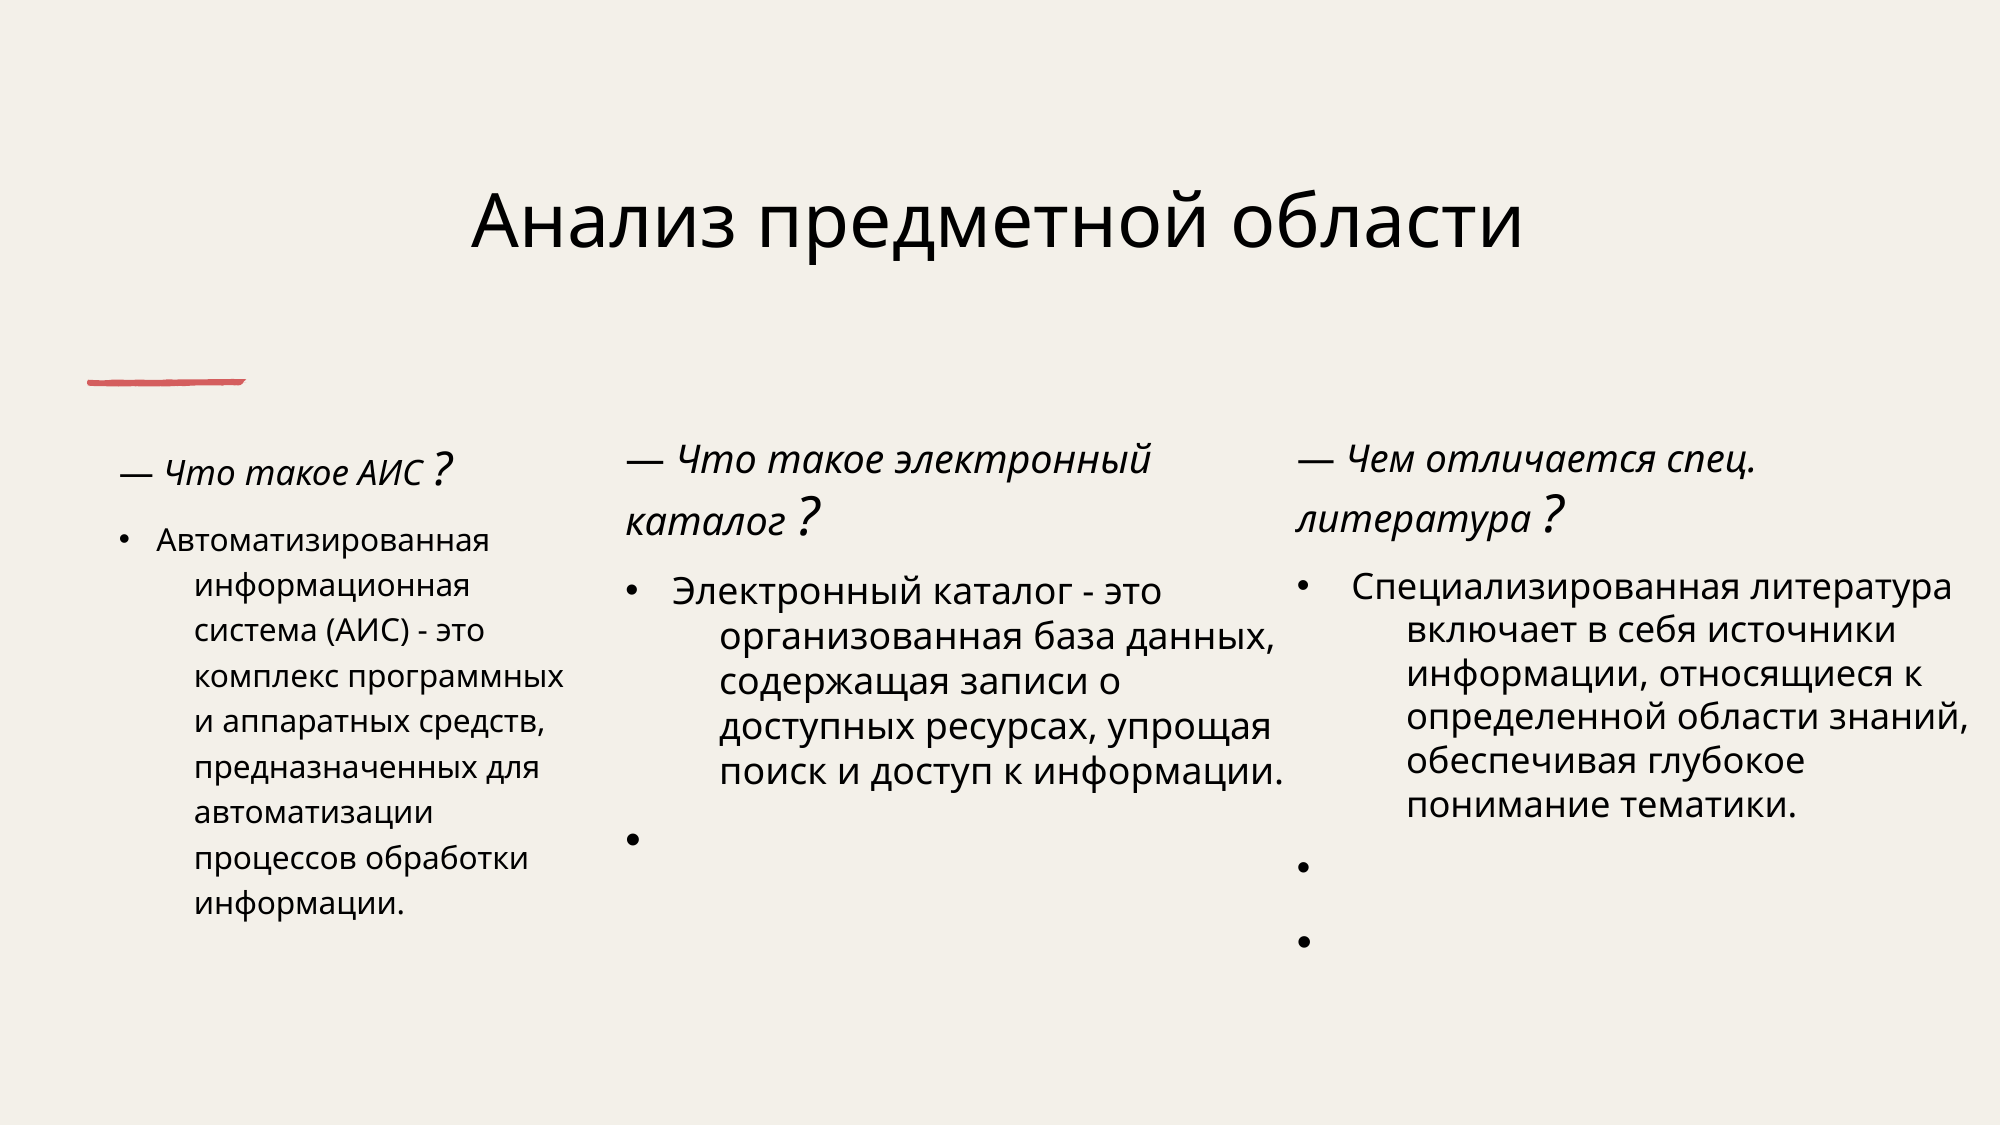

# Анализ предметной области
— Что такое АИС ?
Автоматизированная информационная система (АИС) - это комплекс программных и аппаратных средств, предназначенных для автоматизации процессов обработки информации.
— Что такое электронный каталог ?
Электронный каталог - это организованная база данных, содержащая записи о доступных ресурсах, упрощая поиск и доступ к информации.
— Чем отличается спец. литература ?
Специализированная литература включает в себя источники информации, относящиеся к определенной области знаний, обеспечивая глубокое понимание тематики.